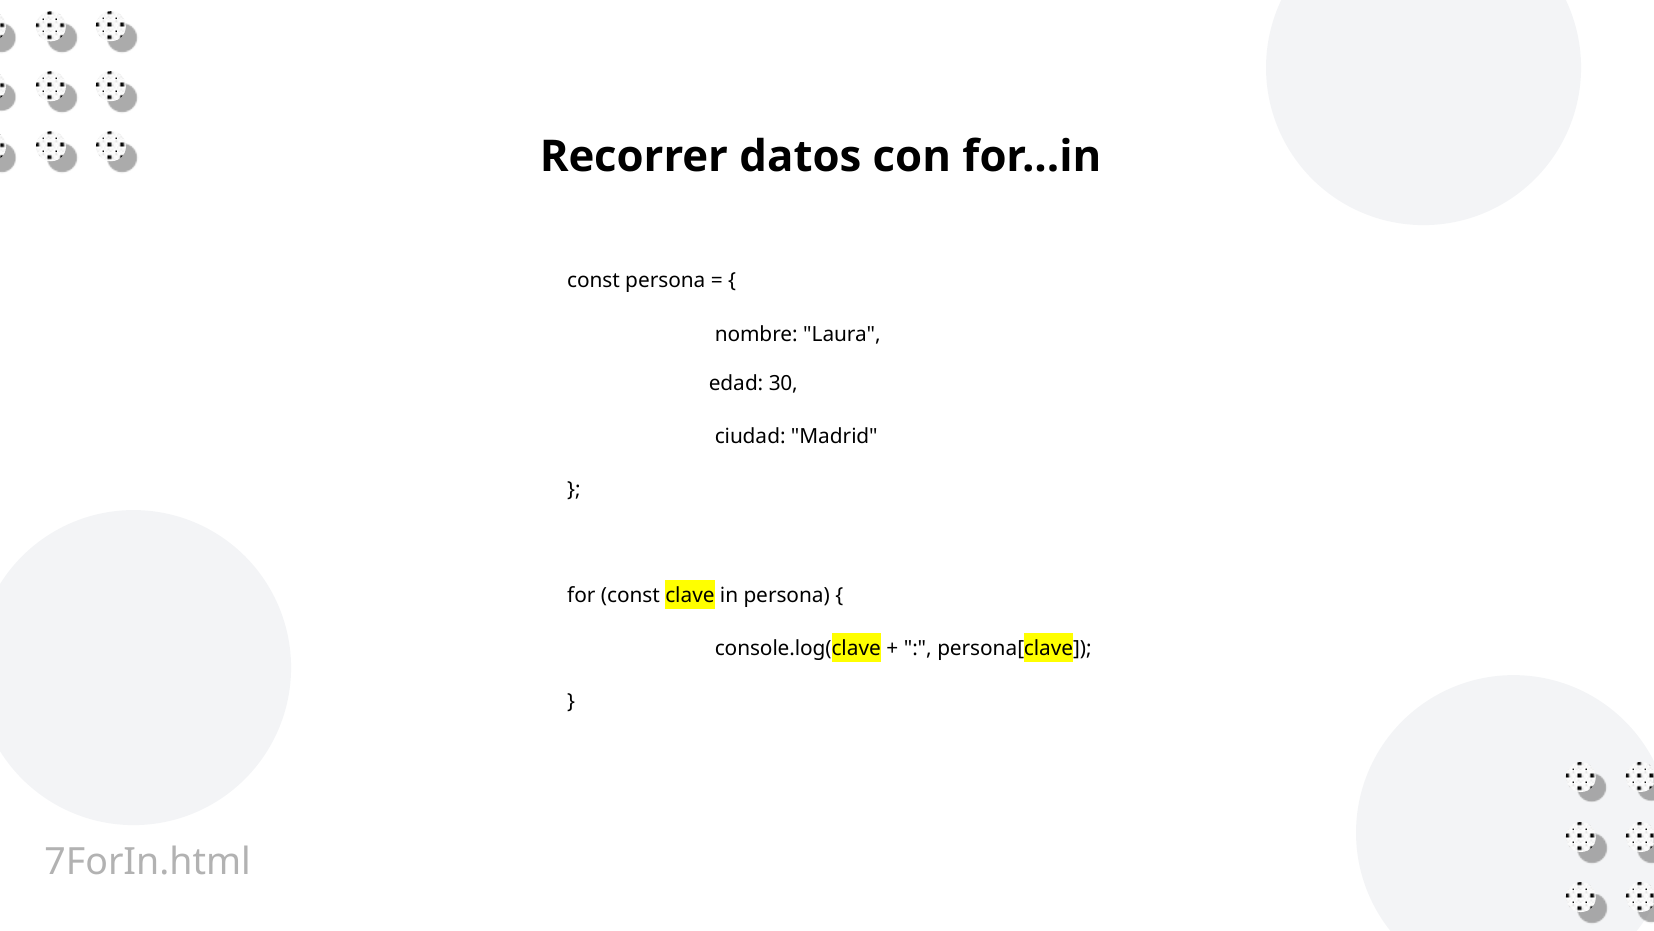

# Recorrer datos con for...in
const persona = {
 		nombre: "Laura",
 		edad: 30,
 		ciudad: "Madrid"
};
for (const clave in persona) {
 		console.log(clave + ":", persona[clave]);
}
7ForIn.html